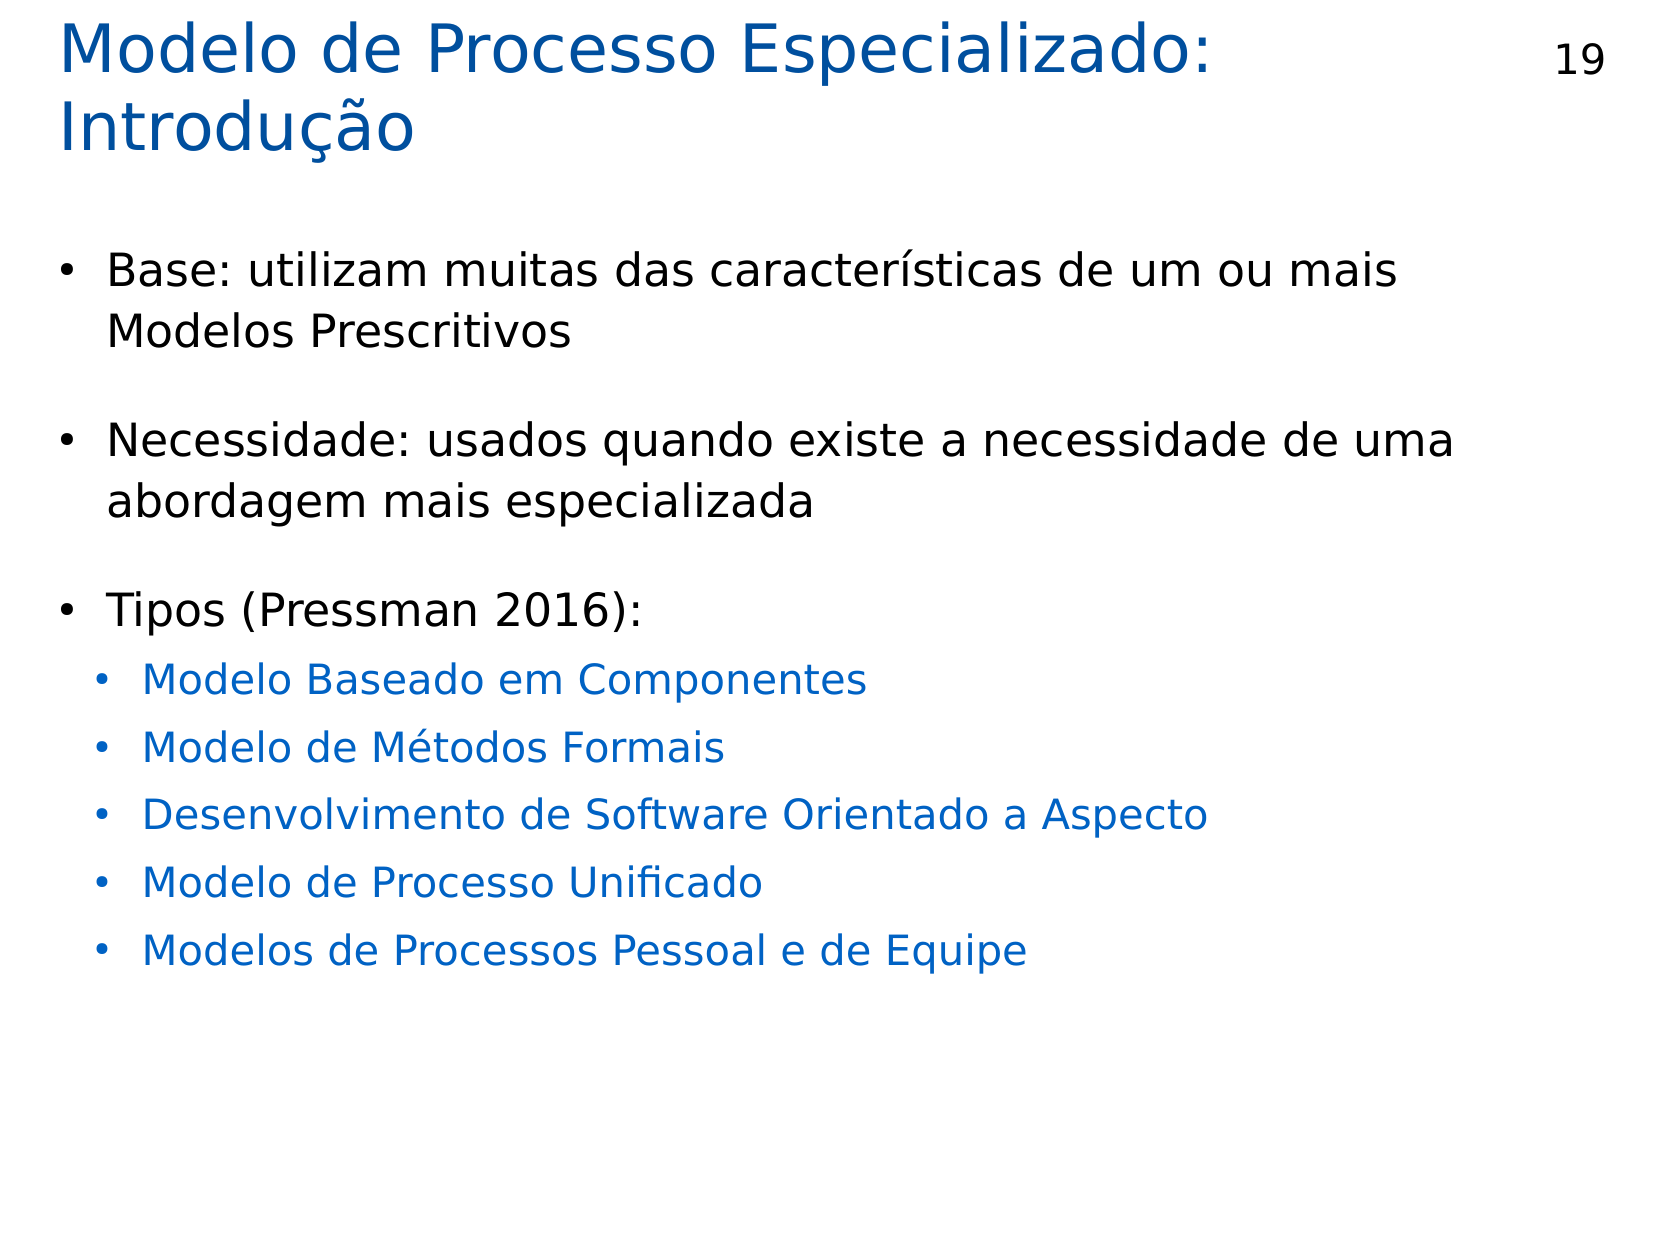

# Modelo de Processo Especializado: Introdução
19
Base: utilizam muitas das características de um ou mais Modelos Prescritivos
Necessidade: usados quando existe a necessidade de uma abordagem mais especializada
Tipos (Pressman 2016):
Modelo Baseado em Componentes
Modelo de Métodos Formais
Desenvolvimento de Software Orientado a Aspecto
Modelo de Processo Unificado
Modelos de Processos Pessoal e de Equipe